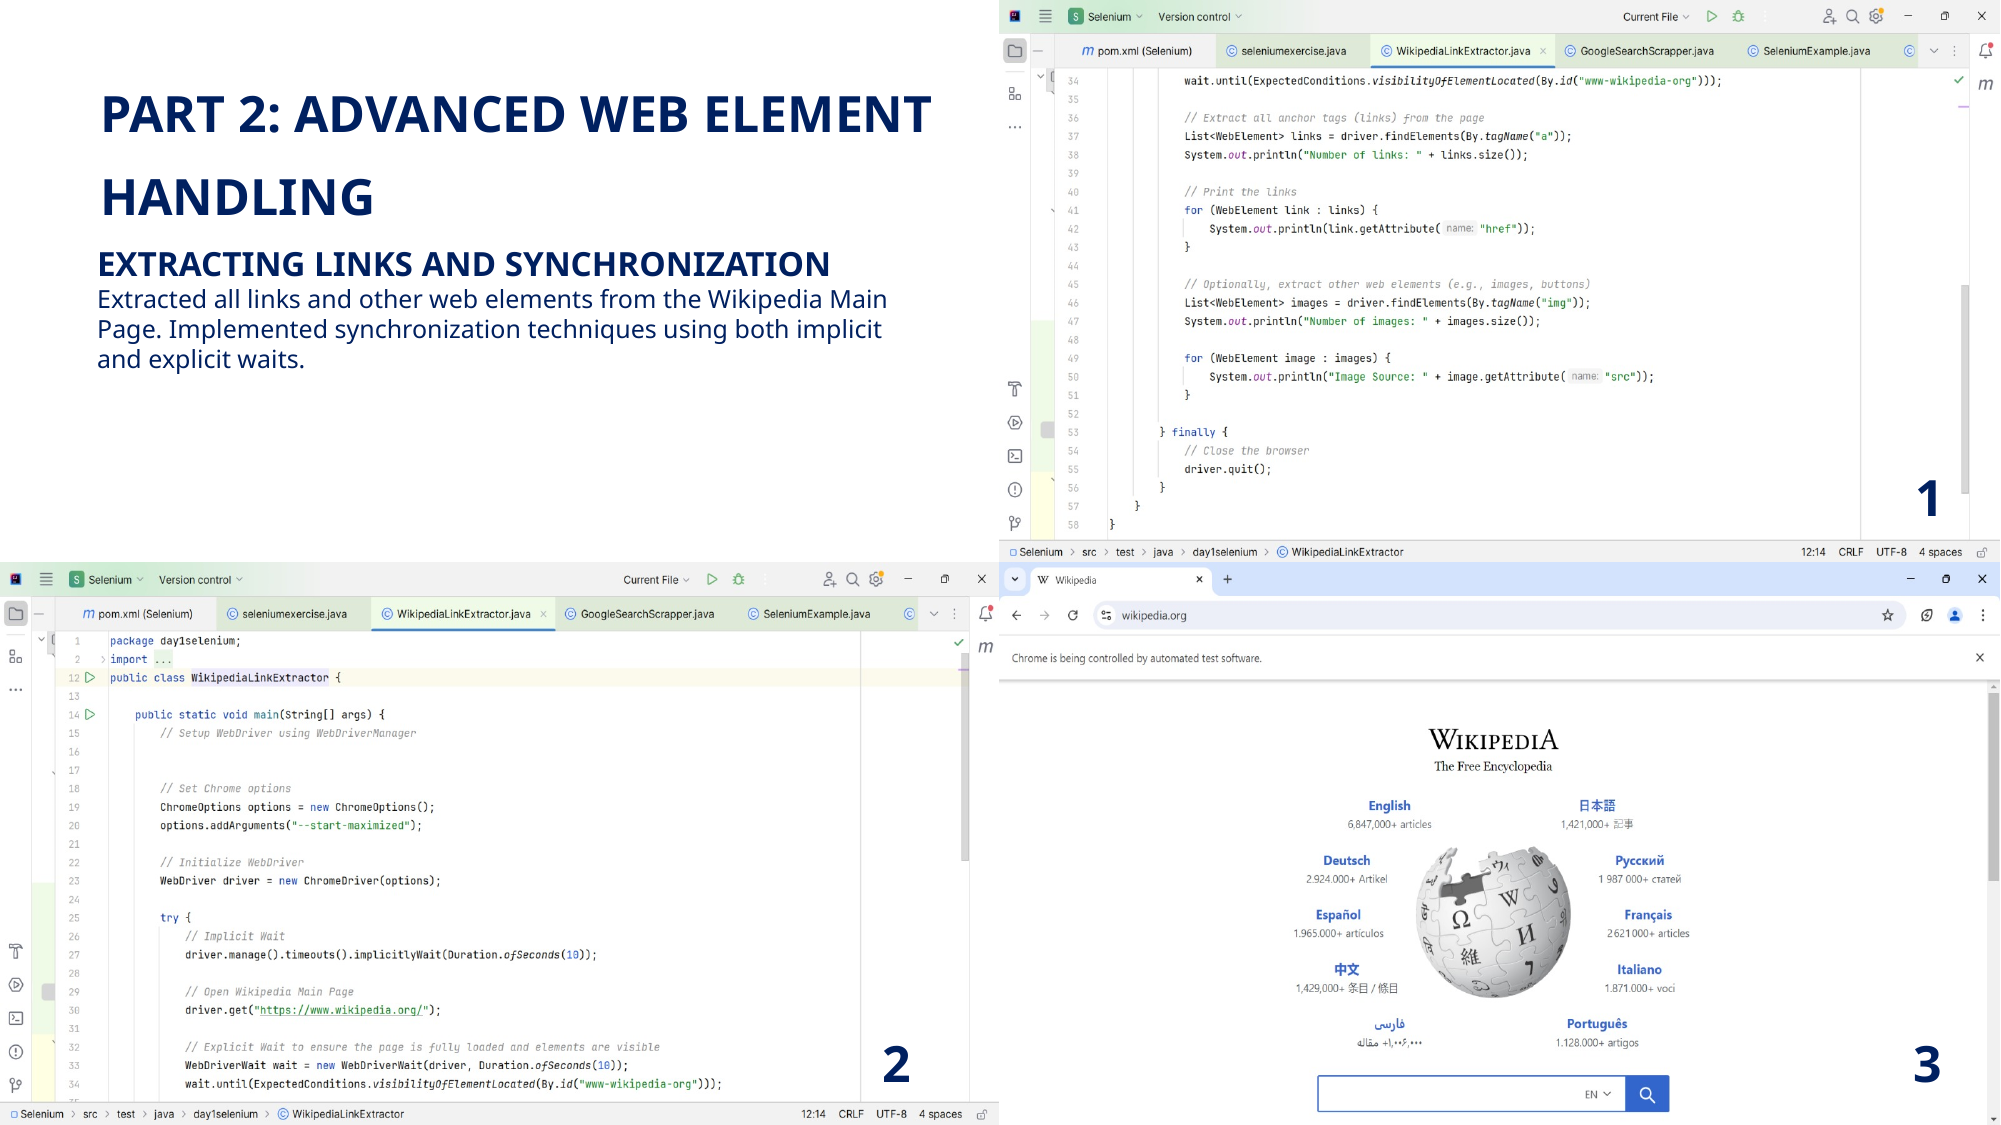

PART 2: ADVANCED WEB ELEMENT HANDLING
# Human resources slide 8
EXTRACTING LINKS AND SYNCHRONIZATION
Extracted all links and other web elements from the Wikipedia Main Page. Implemented synchronization techniques using both implicit and explicit waits.
1
2
3